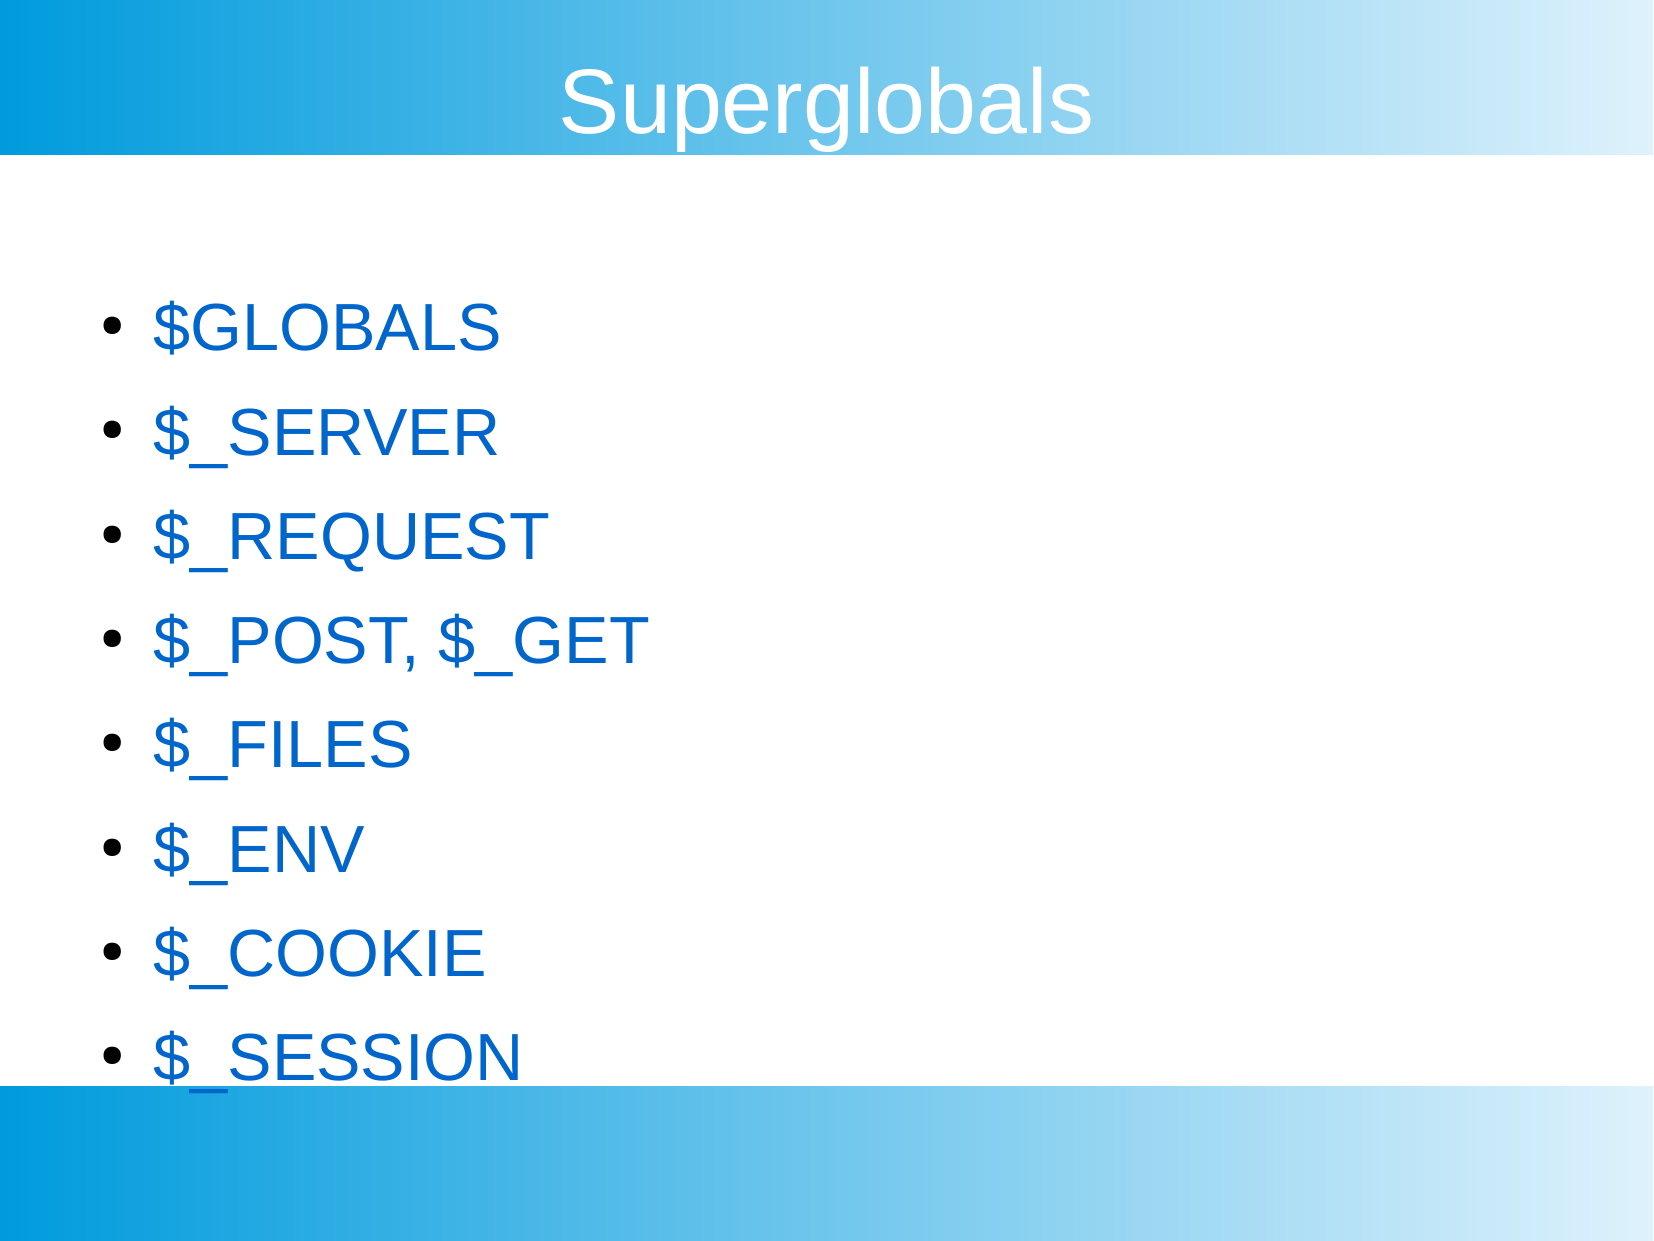

# Superglobals
$GLOBALS
$_SERVER
$_REQUEST
$_POST, $_GET
$_FILES
$_ENV
$_COOKIE
$_SESSION